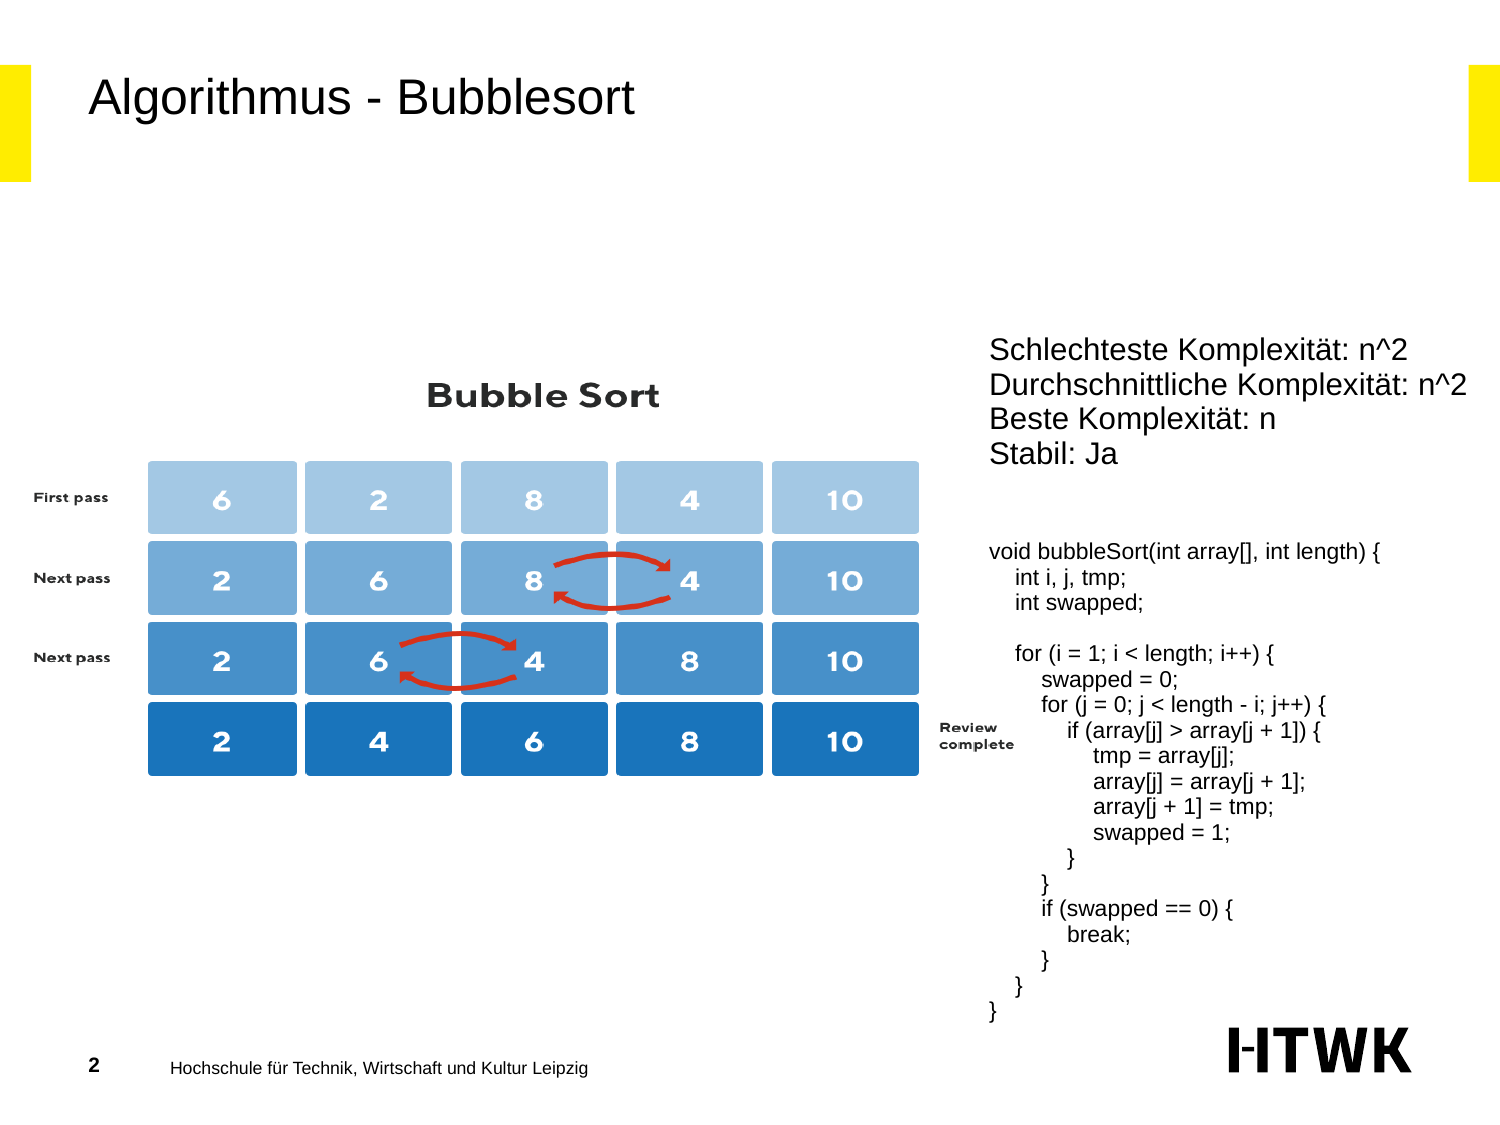

# Algorithmus - Bubblesort
Schlechteste Komplexität: n^2
Durchschnittliche Komplexität: n^2
Beste Komplexität: n
Stabil: Ja
void bubbleSort(int array[], int length) {
 int i, j, tmp;
 int swapped;
 for (i = 1; i < length; i++) {
 swapped = 0;
 for (j = 0; j < length - i; j++) {
 if (array[j] > array[j + 1]) {
 tmp = array[j];
 array[j] = array[j + 1];
 array[j + 1] = tmp;
 swapped = 1;
 }
 }
 if (swapped == 0) {
 break;
 }
 }
}